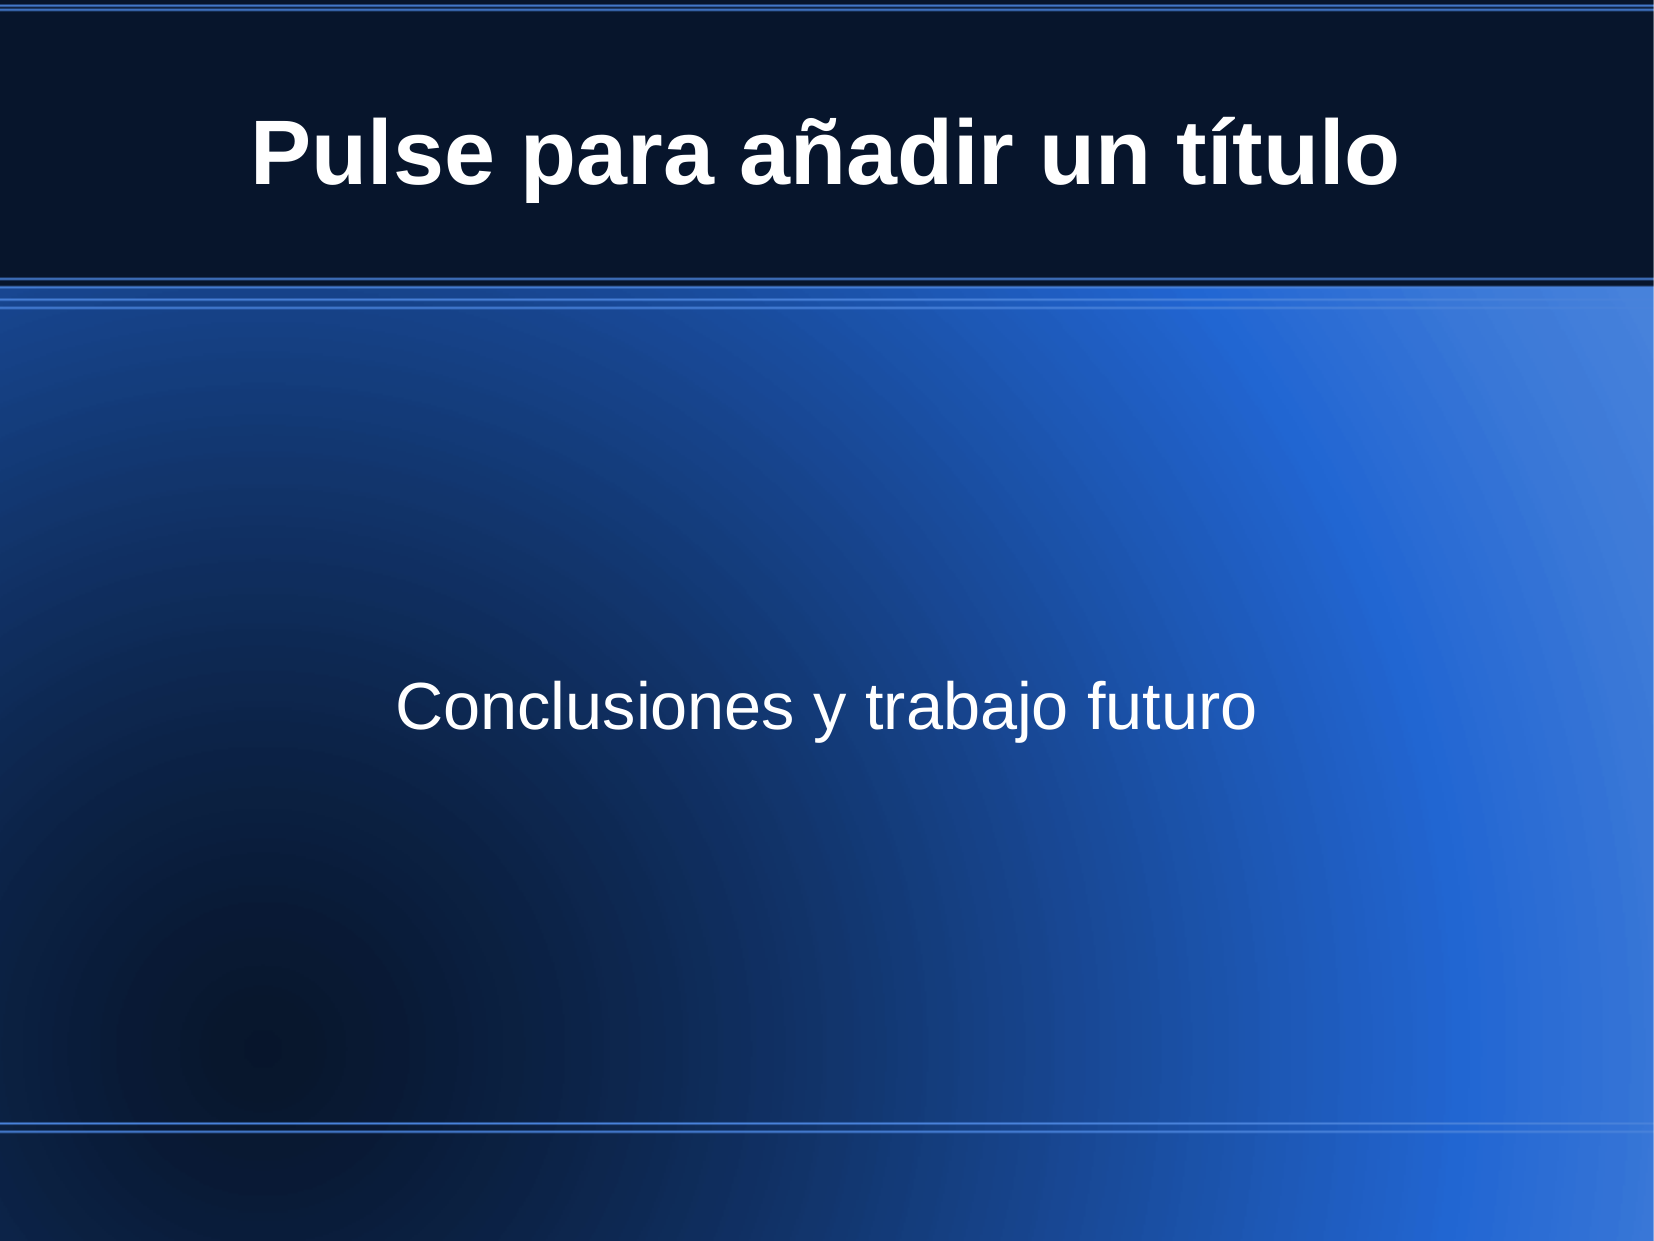

# Pulse para añadir un título
Conclusiones y trabajo futuro